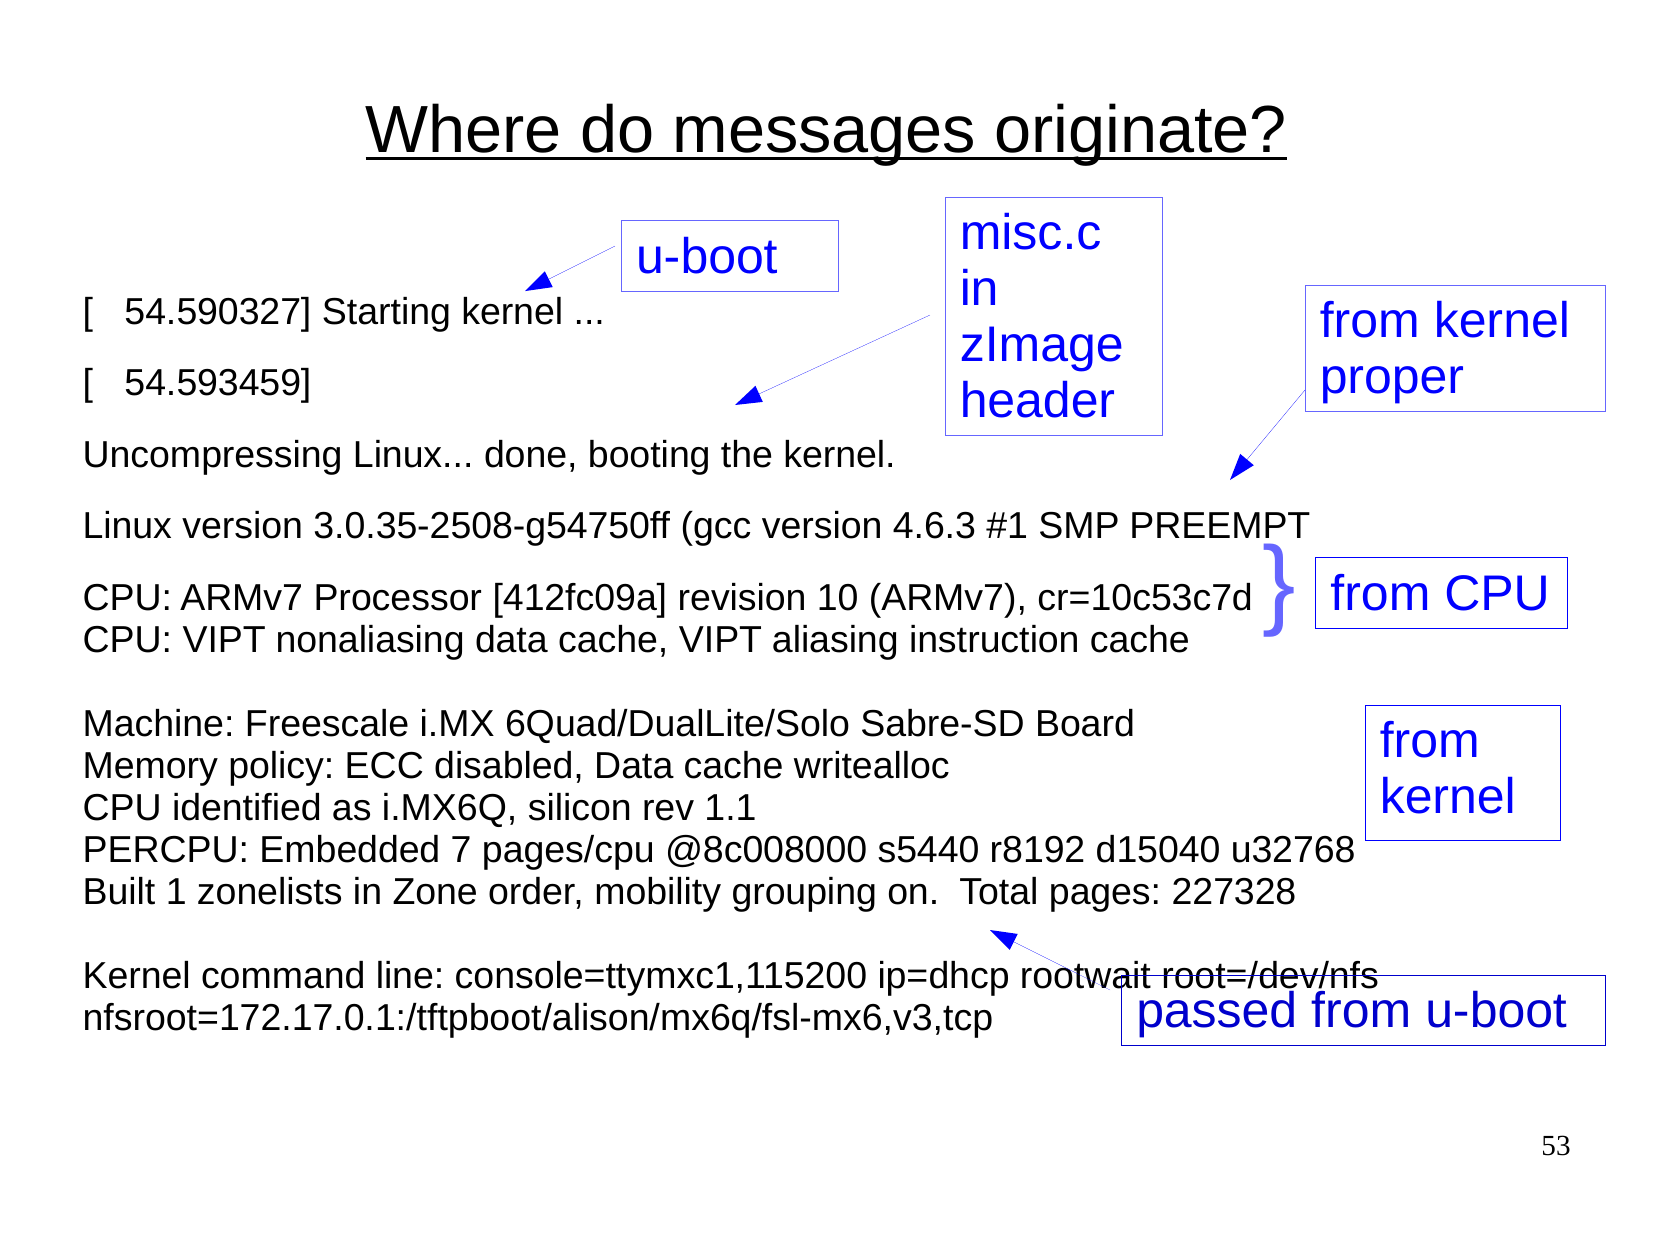

# Where do messages originate?
misc.c
in zImage
header
u-boot
from kernel
proper
[ 54.590327] Starting kernel ...
[ 54.593459]
Uncompressing Linux... done, booting the kernel.
Linux version 3.0.35-2508-g54750ff (gcc version 4.6.3 #1 SMP PREEMPT
CPU: ARMv7 Processor [412fc09a] revision 10 (ARMv7), cr=10c53c7d
CPU: VIPT nonaliasing data cache, VIPT aliasing instruction cache
Machine: Freescale i.MX 6Quad/DualLite/Solo Sabre-SD Board
Memory policy: ECC disabled, Data cache writealloc
CPU identified as i.MX6Q, silicon rev 1.1
PERCPU: Embedded 7 pages/cpu @8c008000 s5440 r8192 d15040 u32768
Built 1 zonelists in Zone order, mobility grouping on. Total pages: 227328
Kernel command line: console=ttymxc1,115200 ip=dhcp rootwait root=/dev/nfs 	 nfsroot=172.17.0.1:/tftpboot/alison/mx6q/fsl-mx6,v3,tcp
}
from CPU
from kernel
passed from u-boot
53